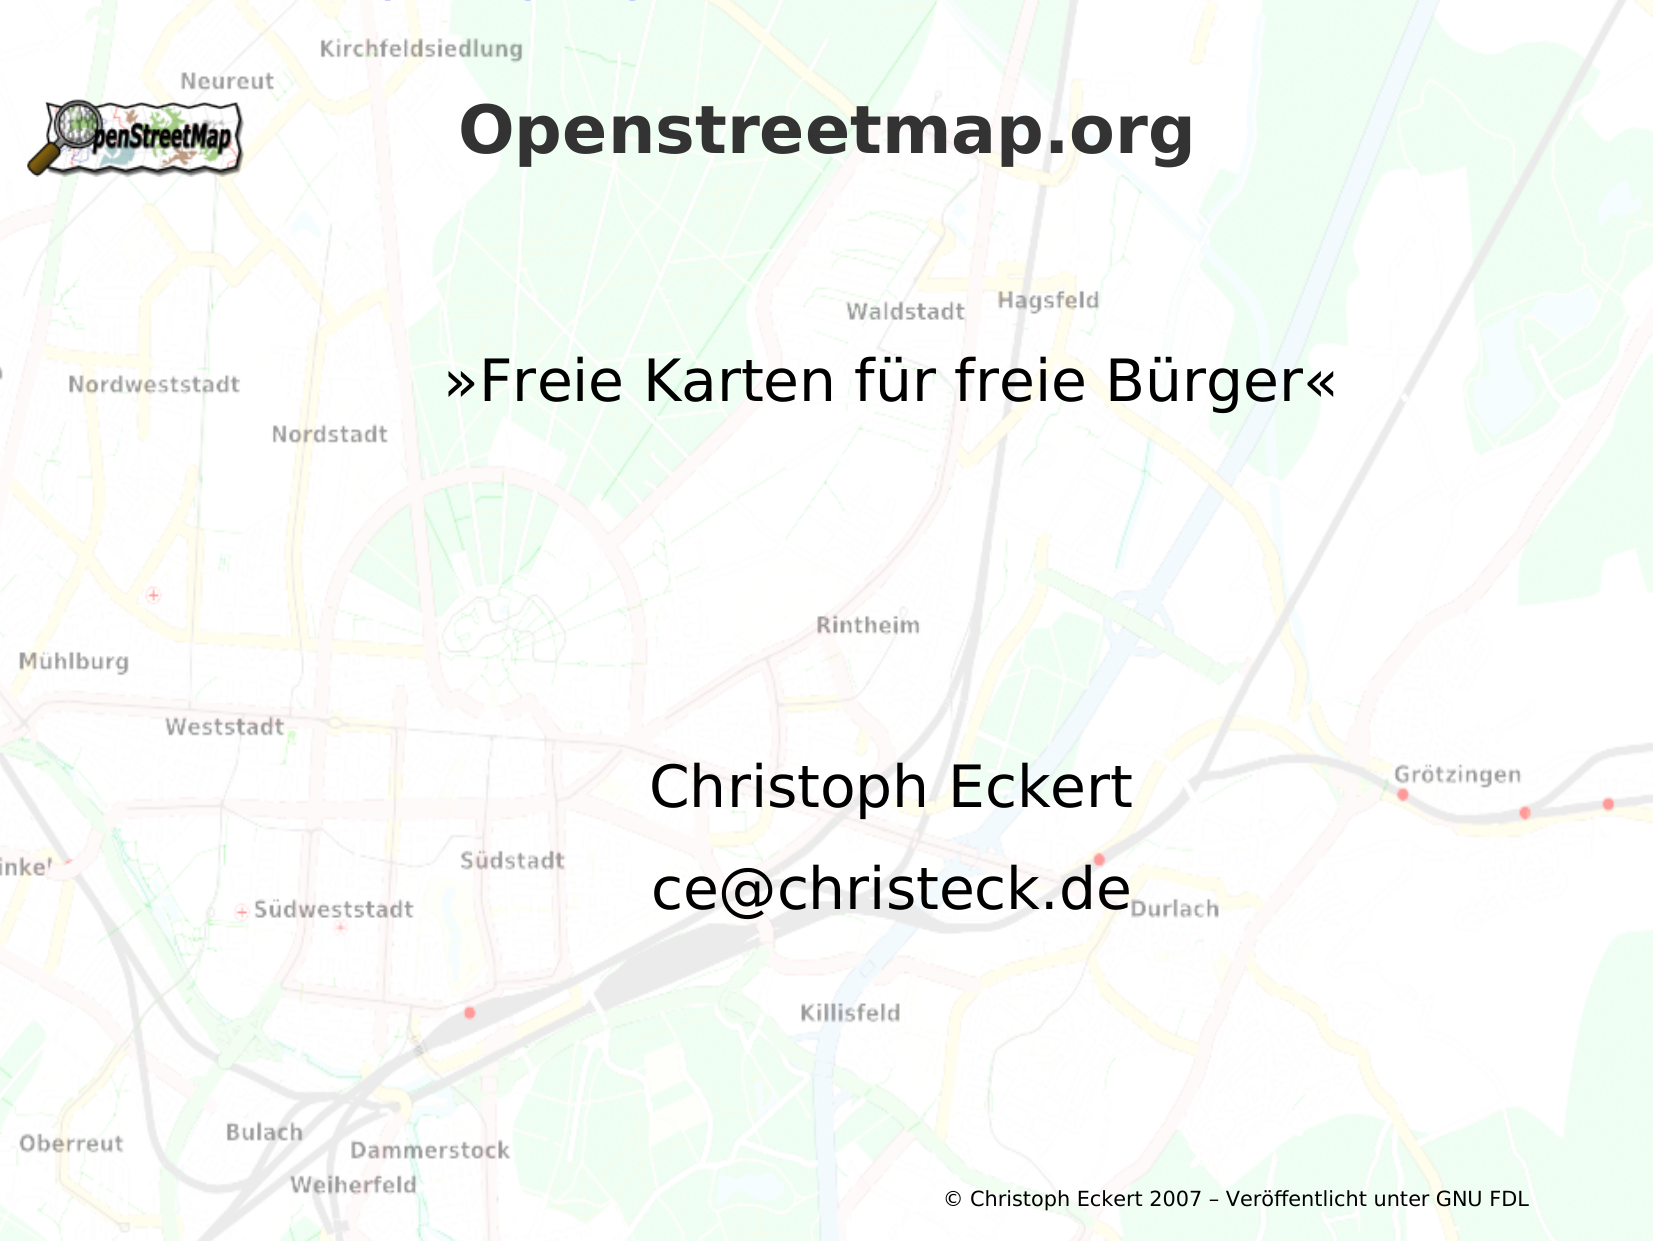

# Openstreetmap.org
»Freie Karten für freie Bürger«
Christoph Eckert
ce@christeck.de